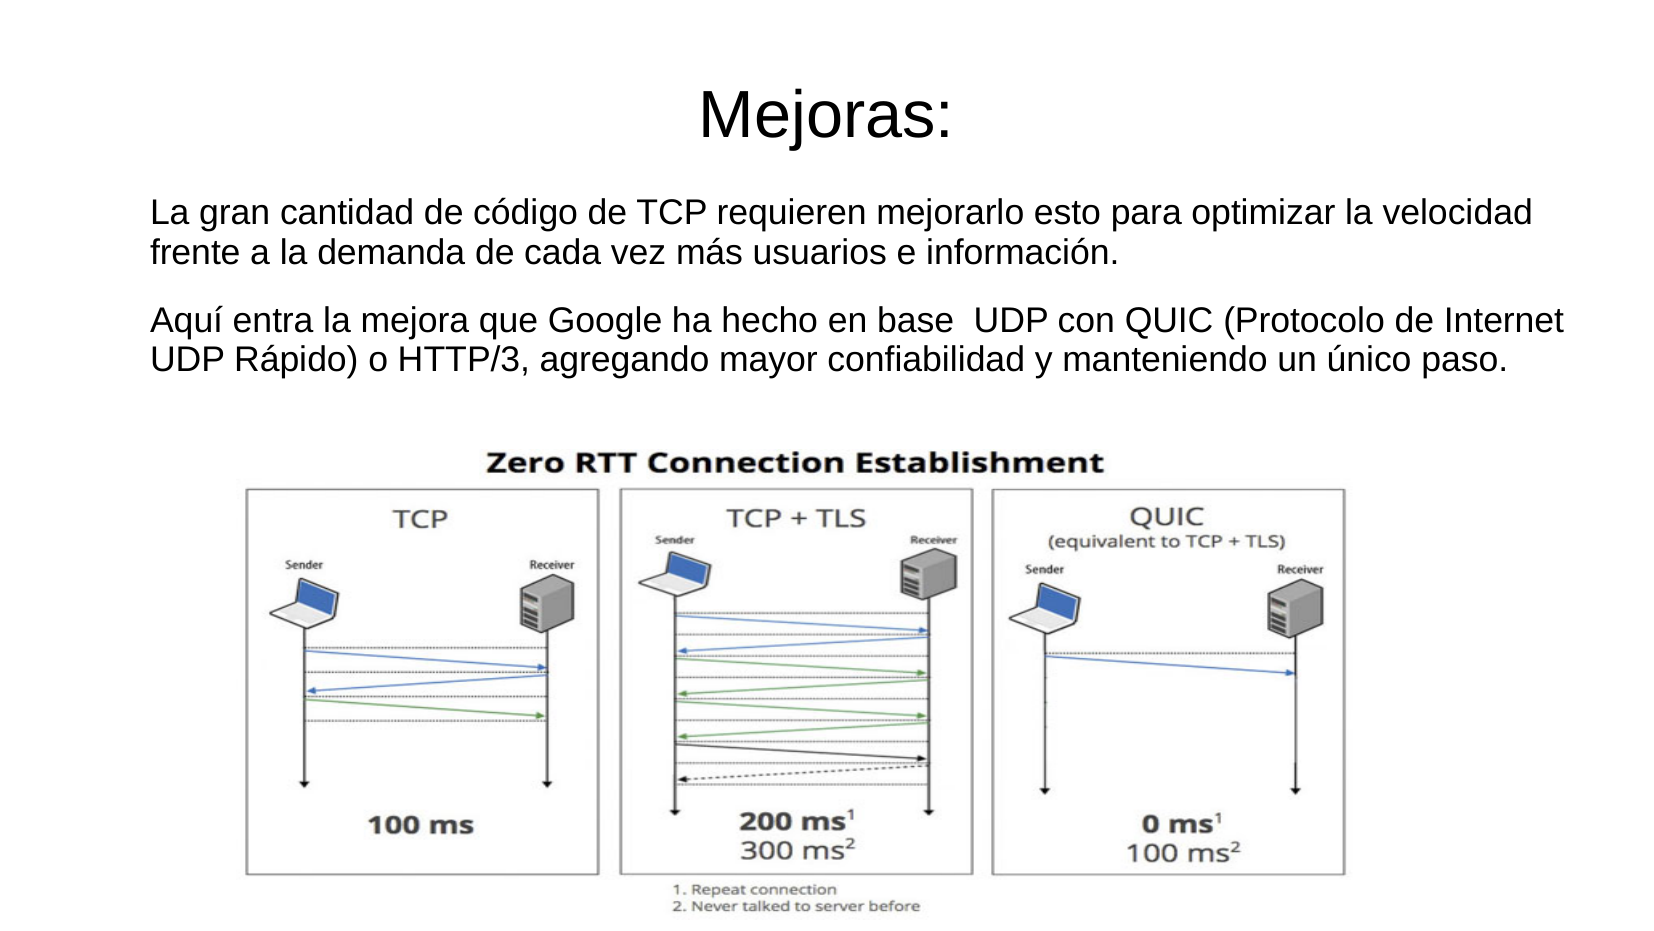

# Mejoras:
La gran cantidad de código de TCP requieren mejorarlo esto para optimizar la velocidad frente a la demanda de cada vez más usuarios e información.
Aquí entra la mejora que Google ha hecho en base UDP con QUIC (Protocolo de Internet UDP Rápido) o HTTP/3, agregando mayor confiabilidad y manteniendo un único paso.